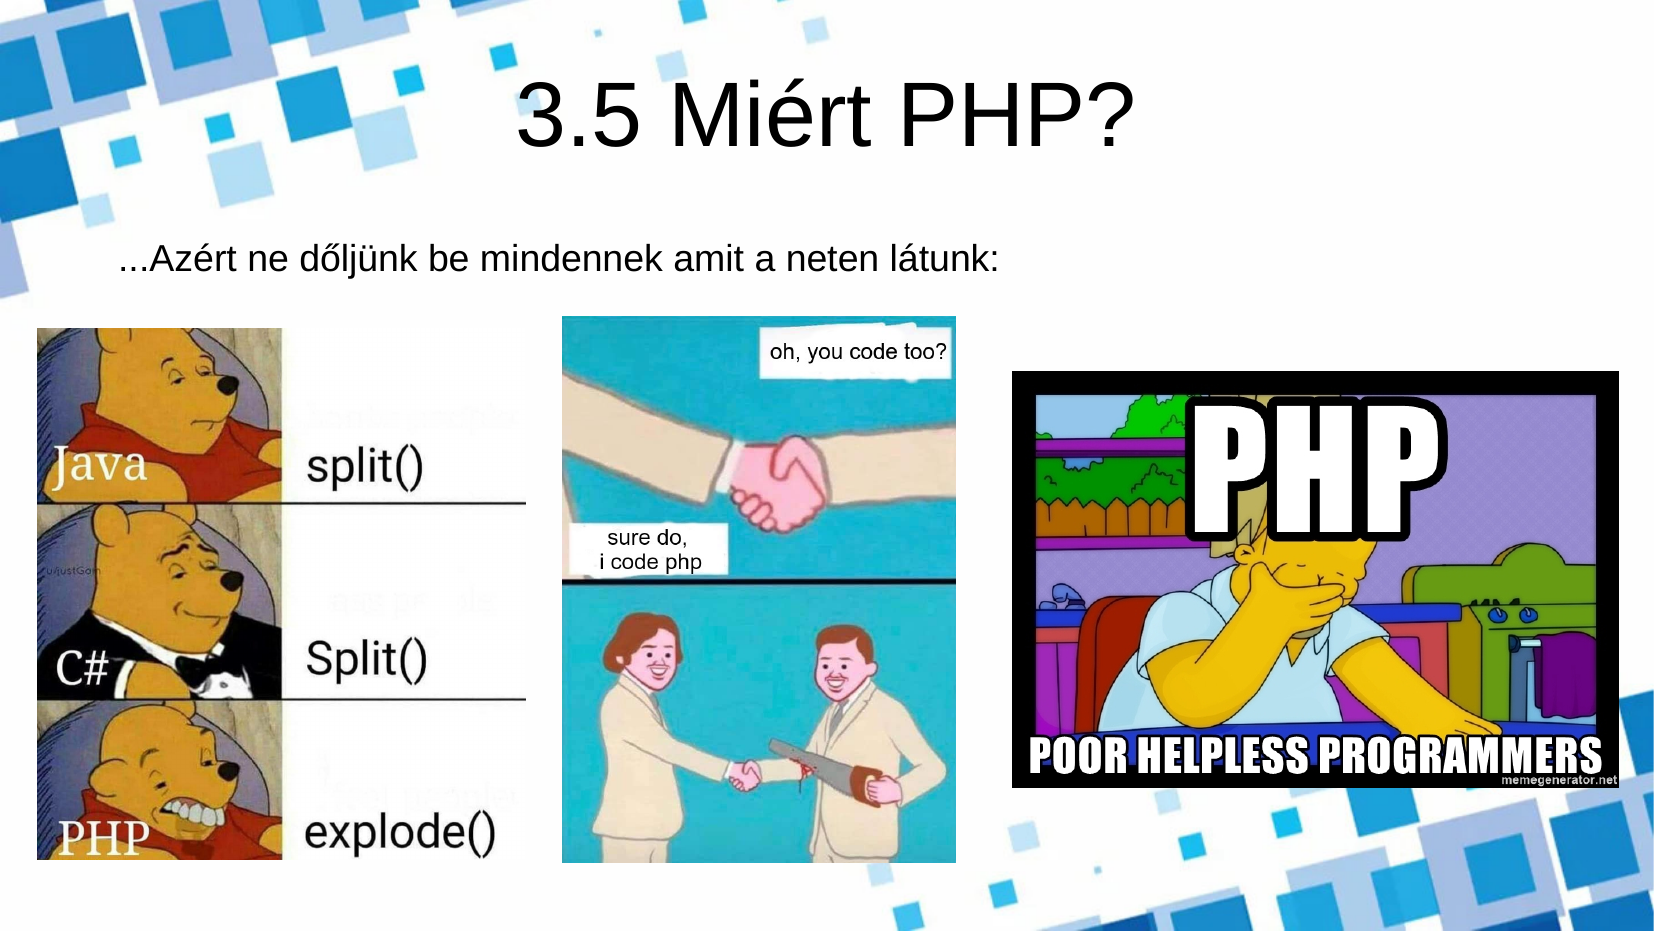

# 3.5 Miért PHP?
...Azért ne dőljünk be mindennek amit a neten látunk: